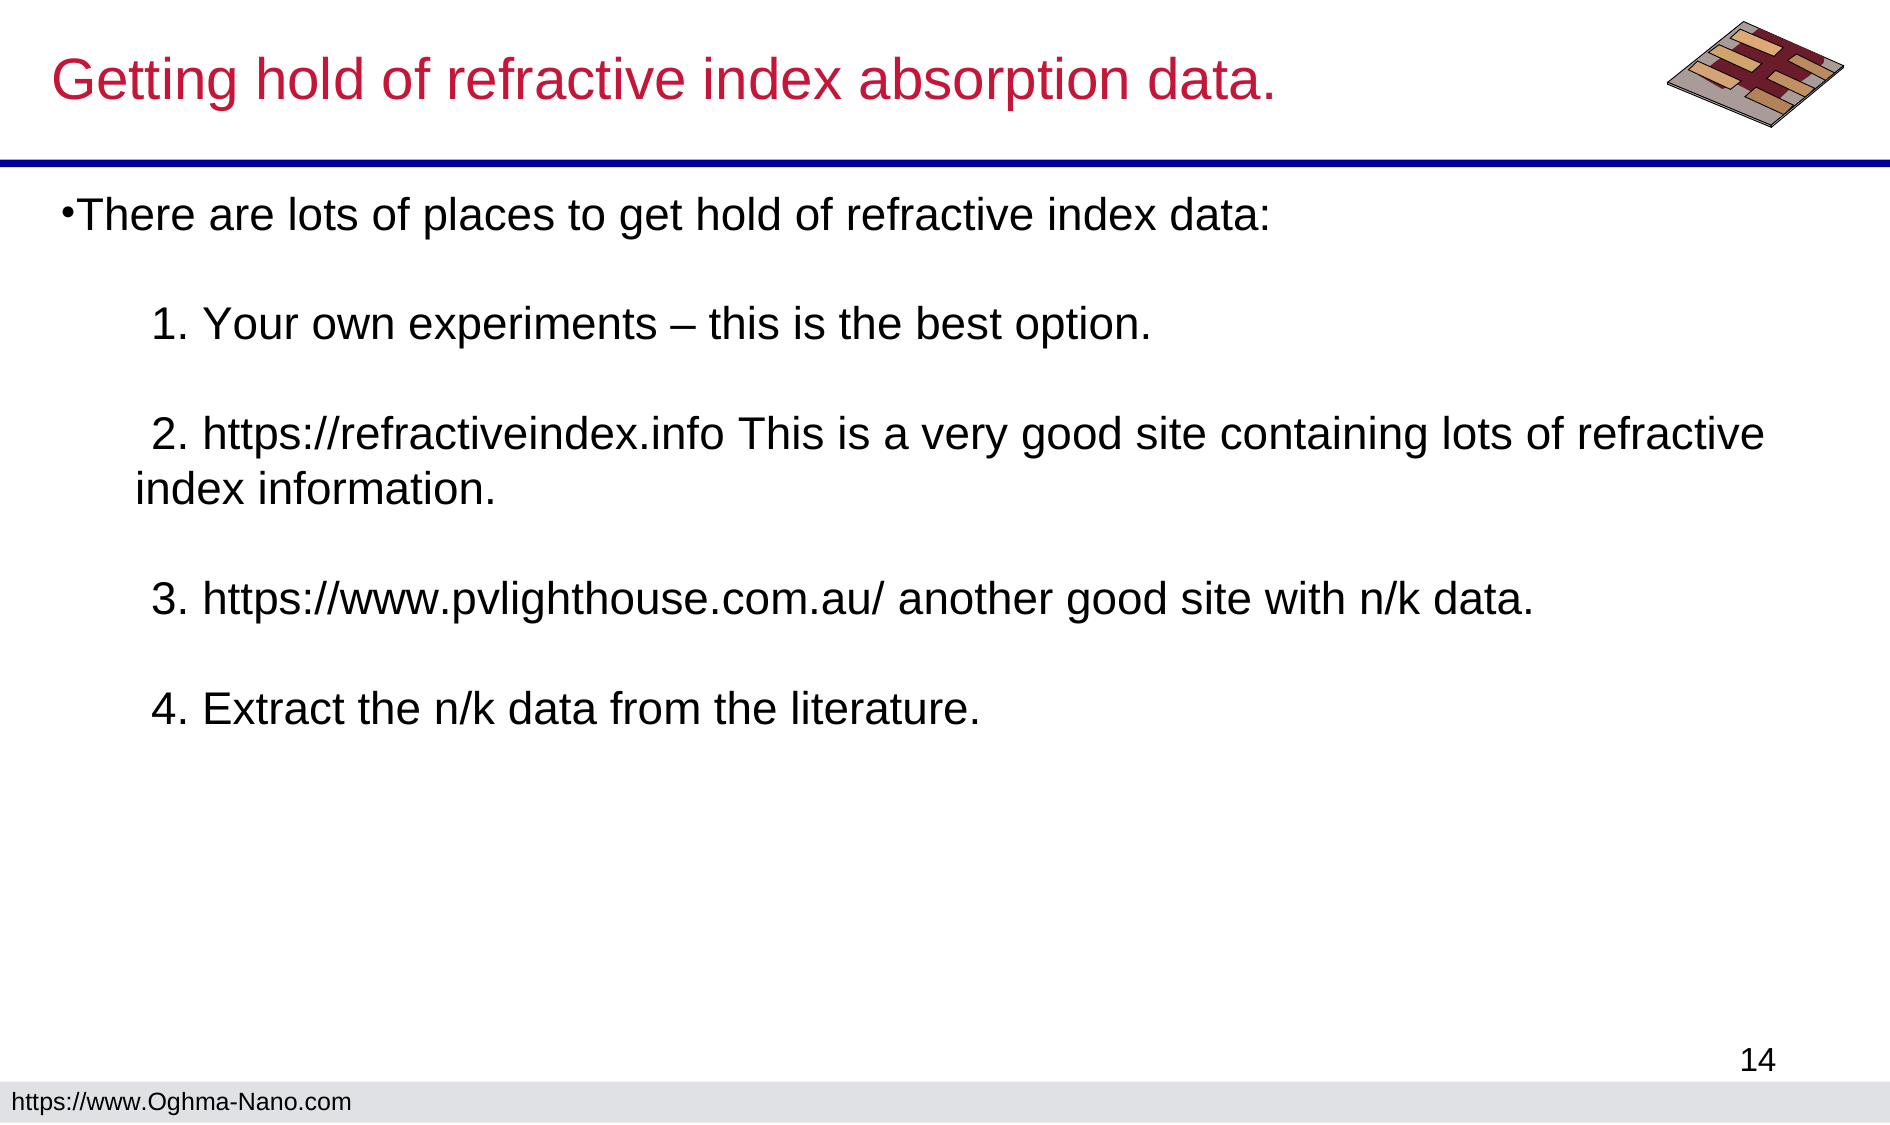

# Getting hold of refractive index absorption data.
There are lots of places to get hold of refractive index data:
1. Your own experiments – this is the best option.
2. https://refractiveindex.info This is a very good site containing lots of refractive index information.
3. https://www.pvlighthouse.com.au/ another good site with n/k data.
4. Extract the n/k data from the literature.